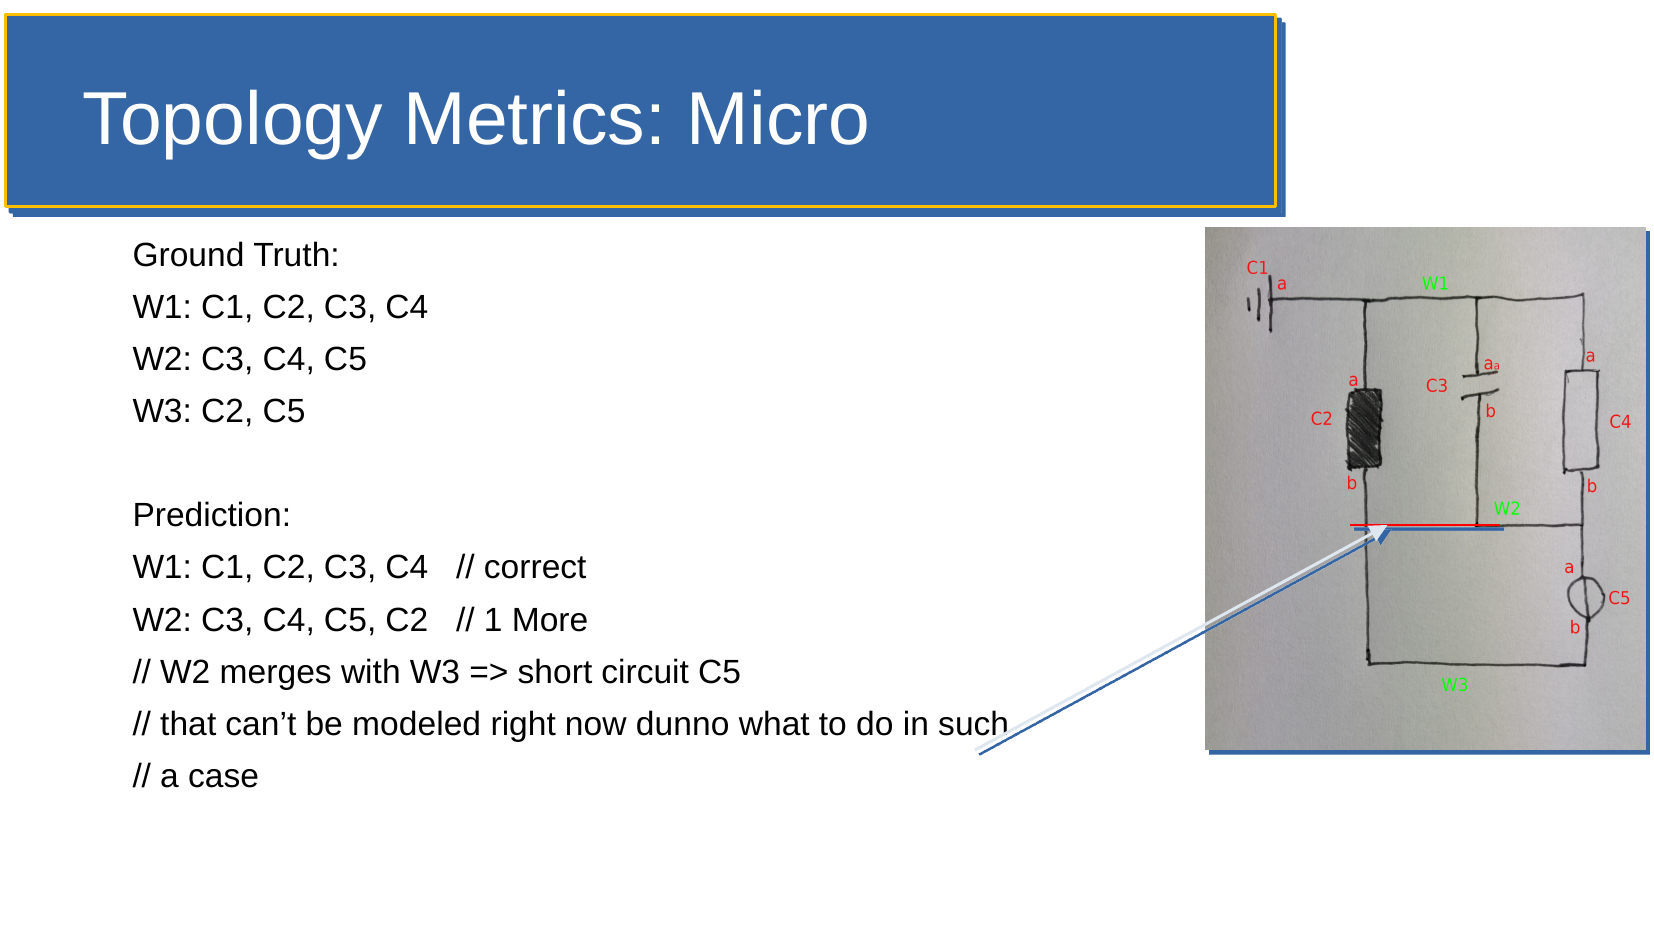

# Topology Metrics: Micro
Ground Truth:
W1: C1, C2, C3, C4
W2: C3, C4, C5
W3: C2, C5
Prediction:
W1: C1, C2, C3, C4 // correct
W2: C3, C4, C5, C2 // 1 More
// W2 merges with W3 => short circuit C5
// that can’t be modeled right now dunno what to do in such
// a case